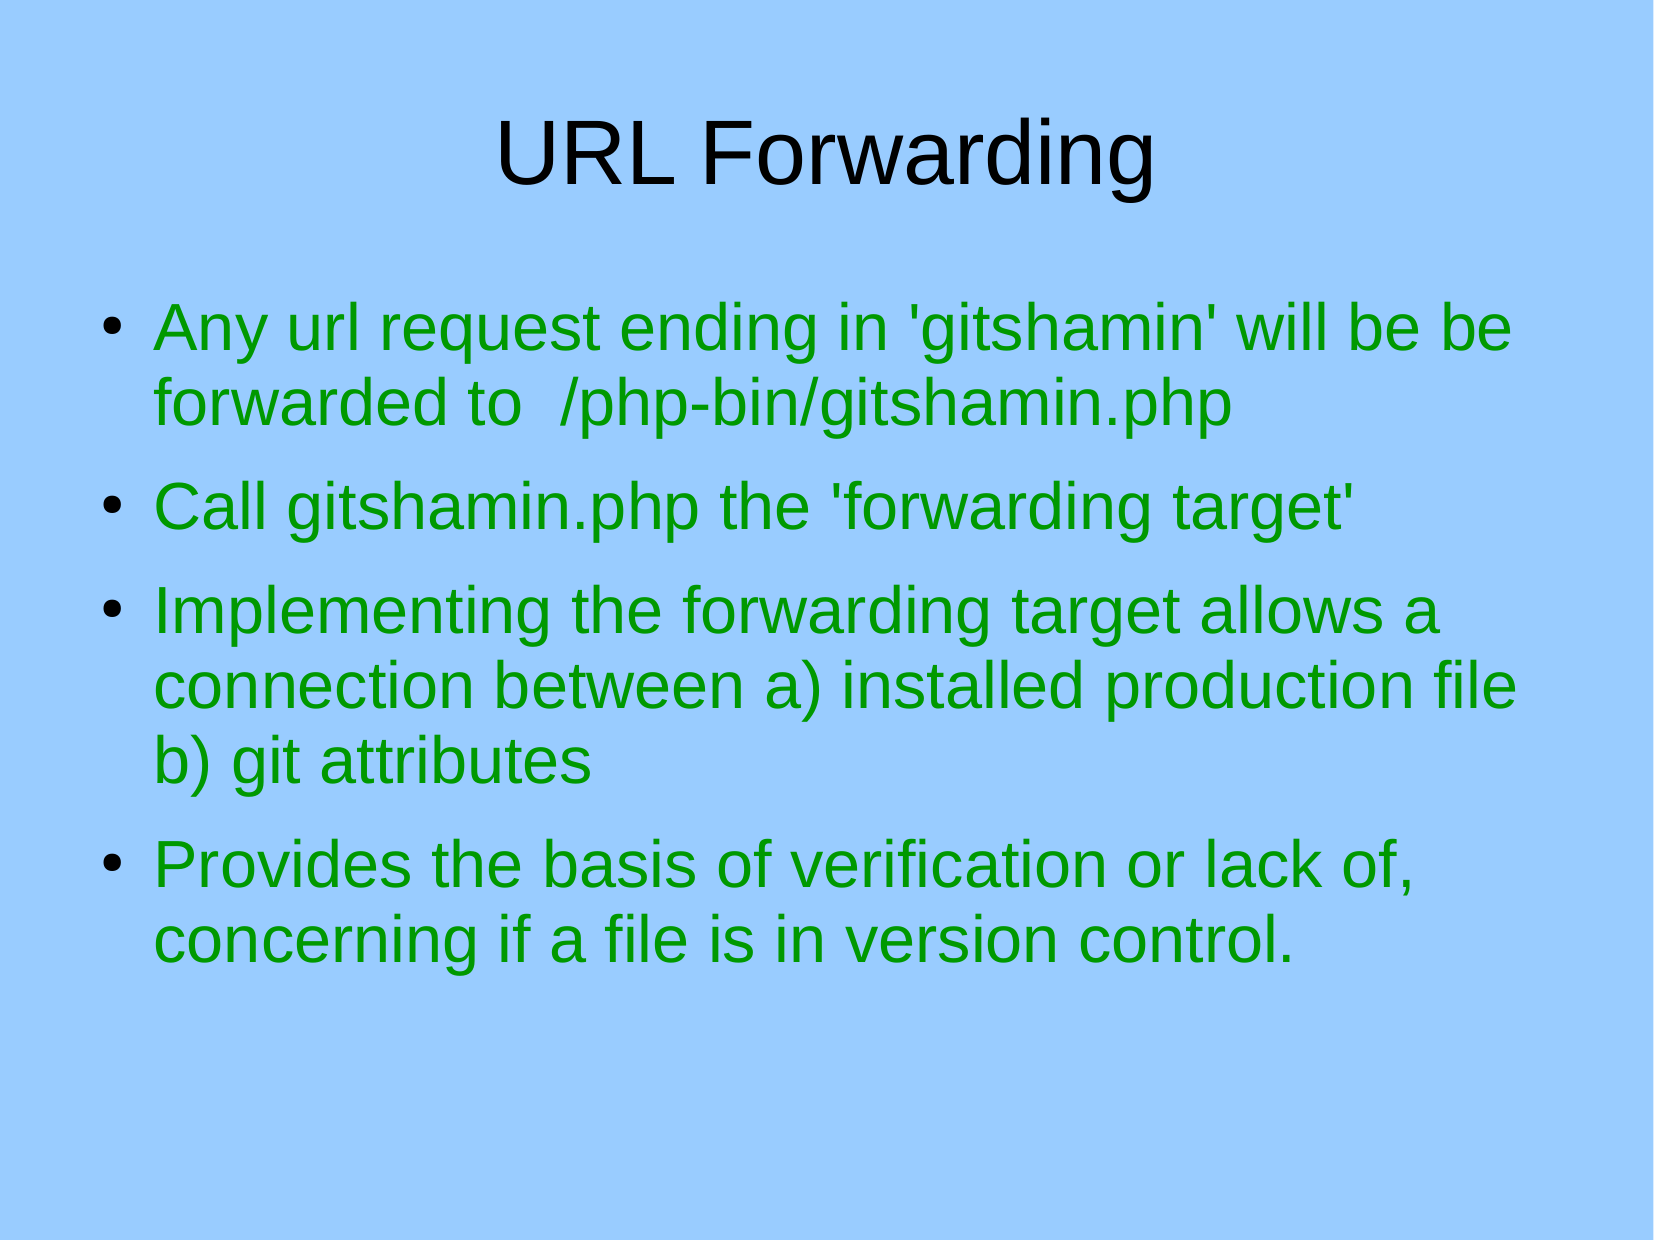

# URL Forwarding
Any url request ending in 'gitshamin' will be be forwarded to /php-bin/gitshamin.php
Call gitshamin.php the 'forwarding target'
Implementing the forwarding target allows a connection between a) installed production file b) git attributes
Provides the basis of verification or lack of, concerning if a file is in version control.